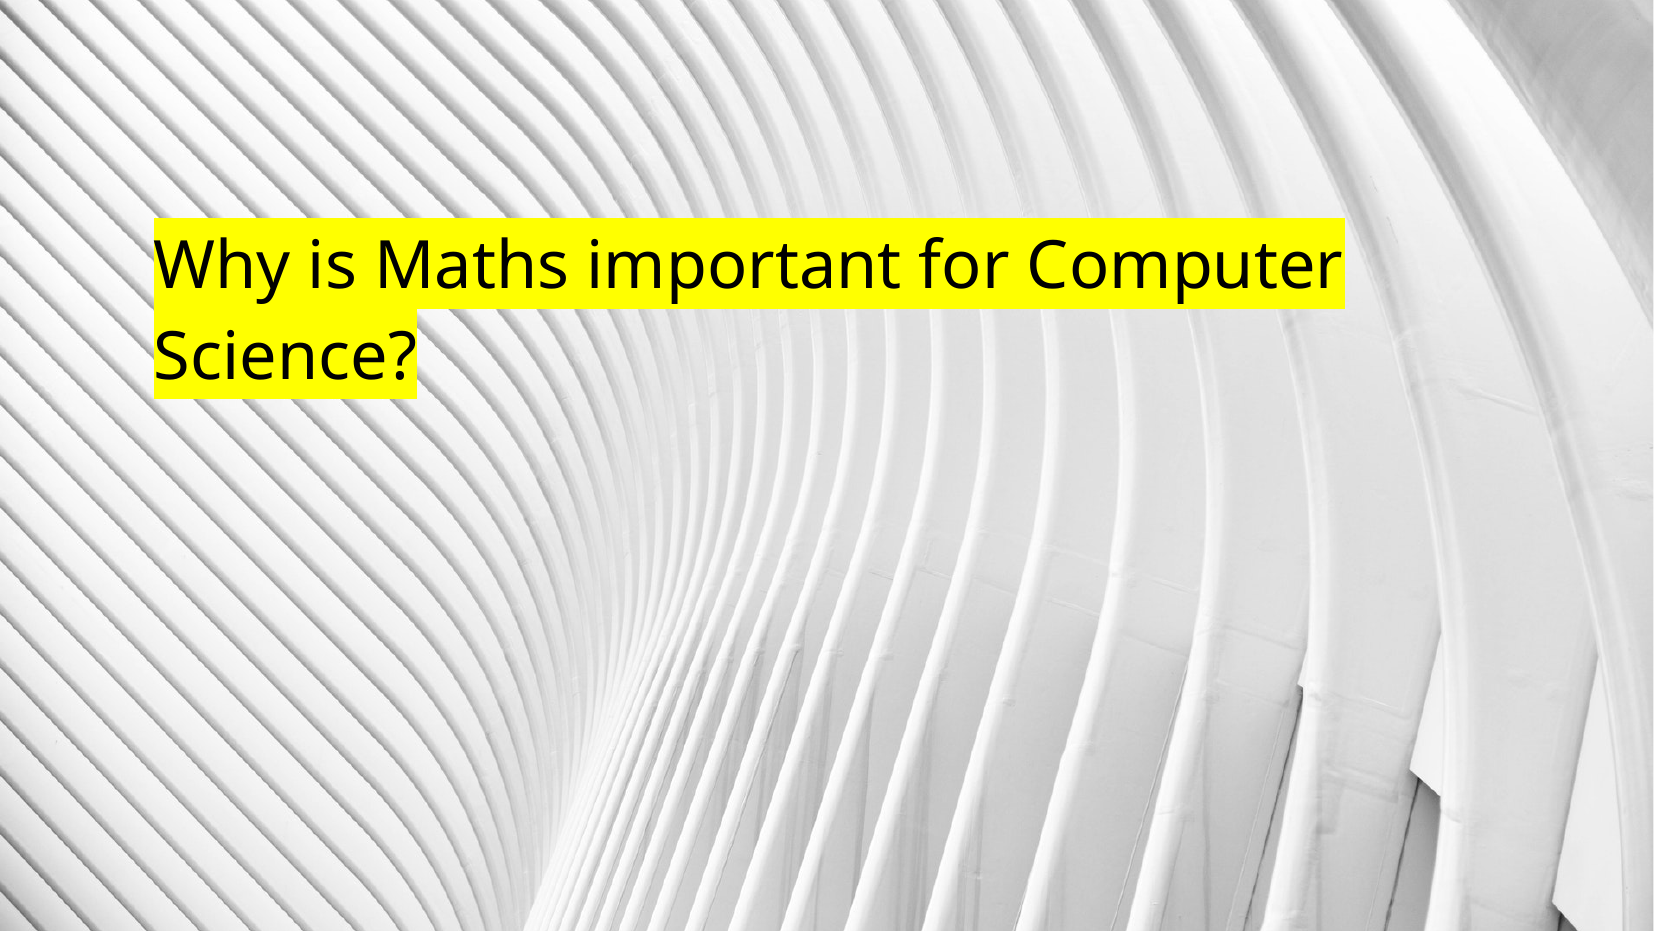

#
Why is Maths important for Computer Science?